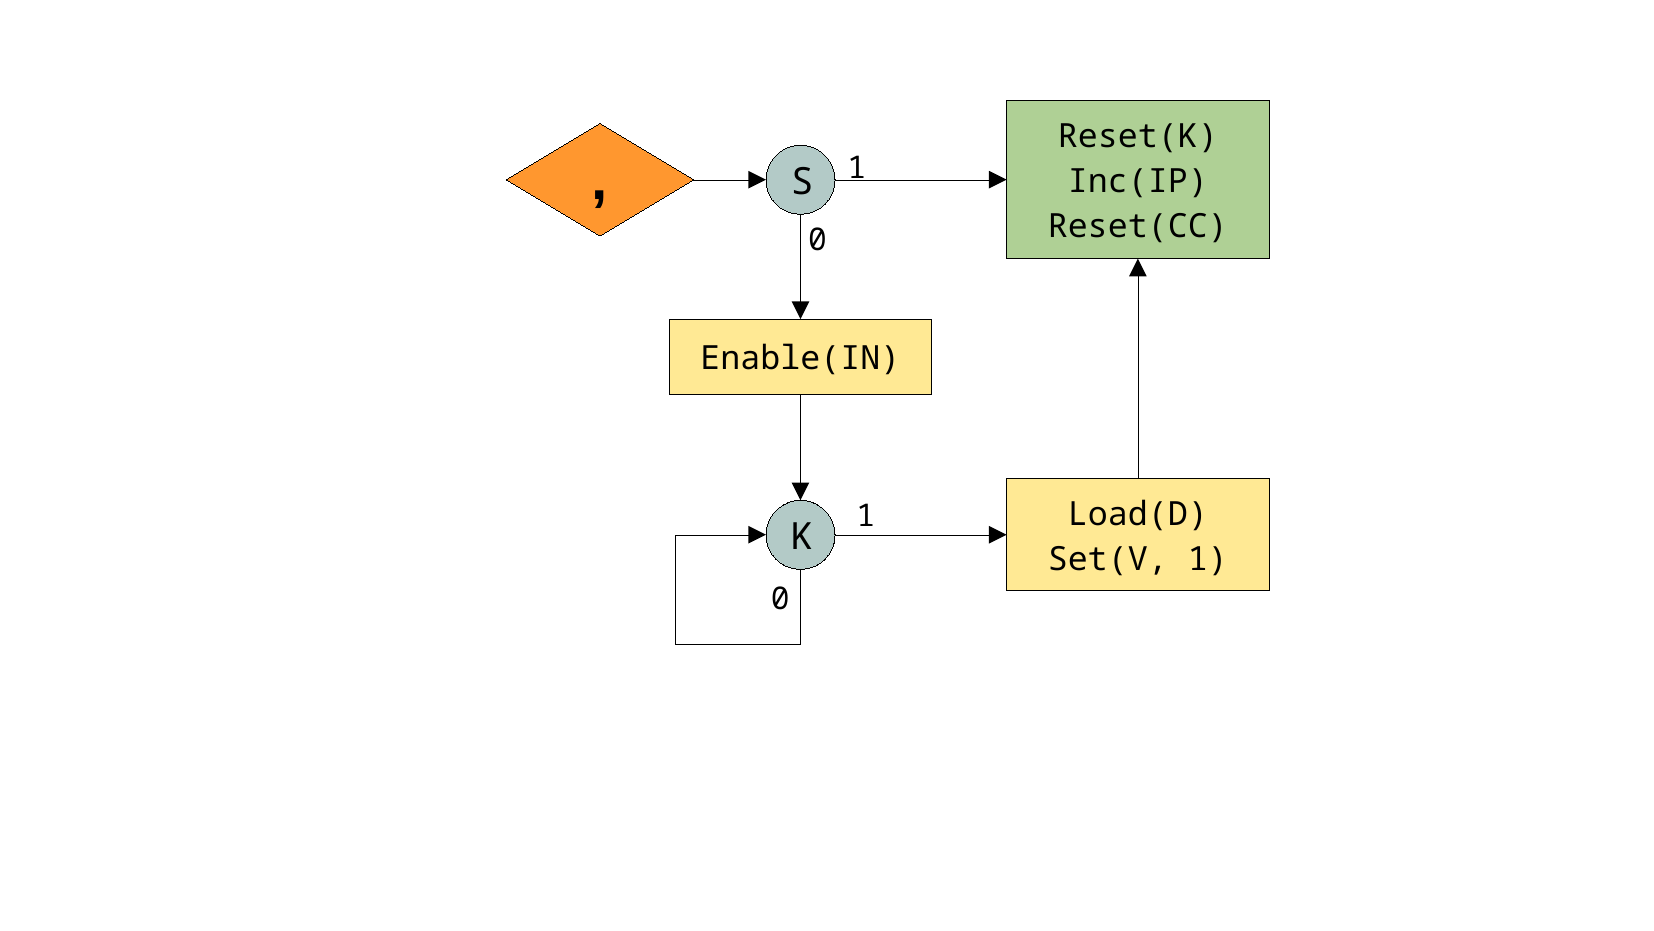

Reset(K)
Inc(IP)
Reset(CC)
,
1
S
0
Enable(IN)
Load(D)
Set(V, 1)
1
K
0